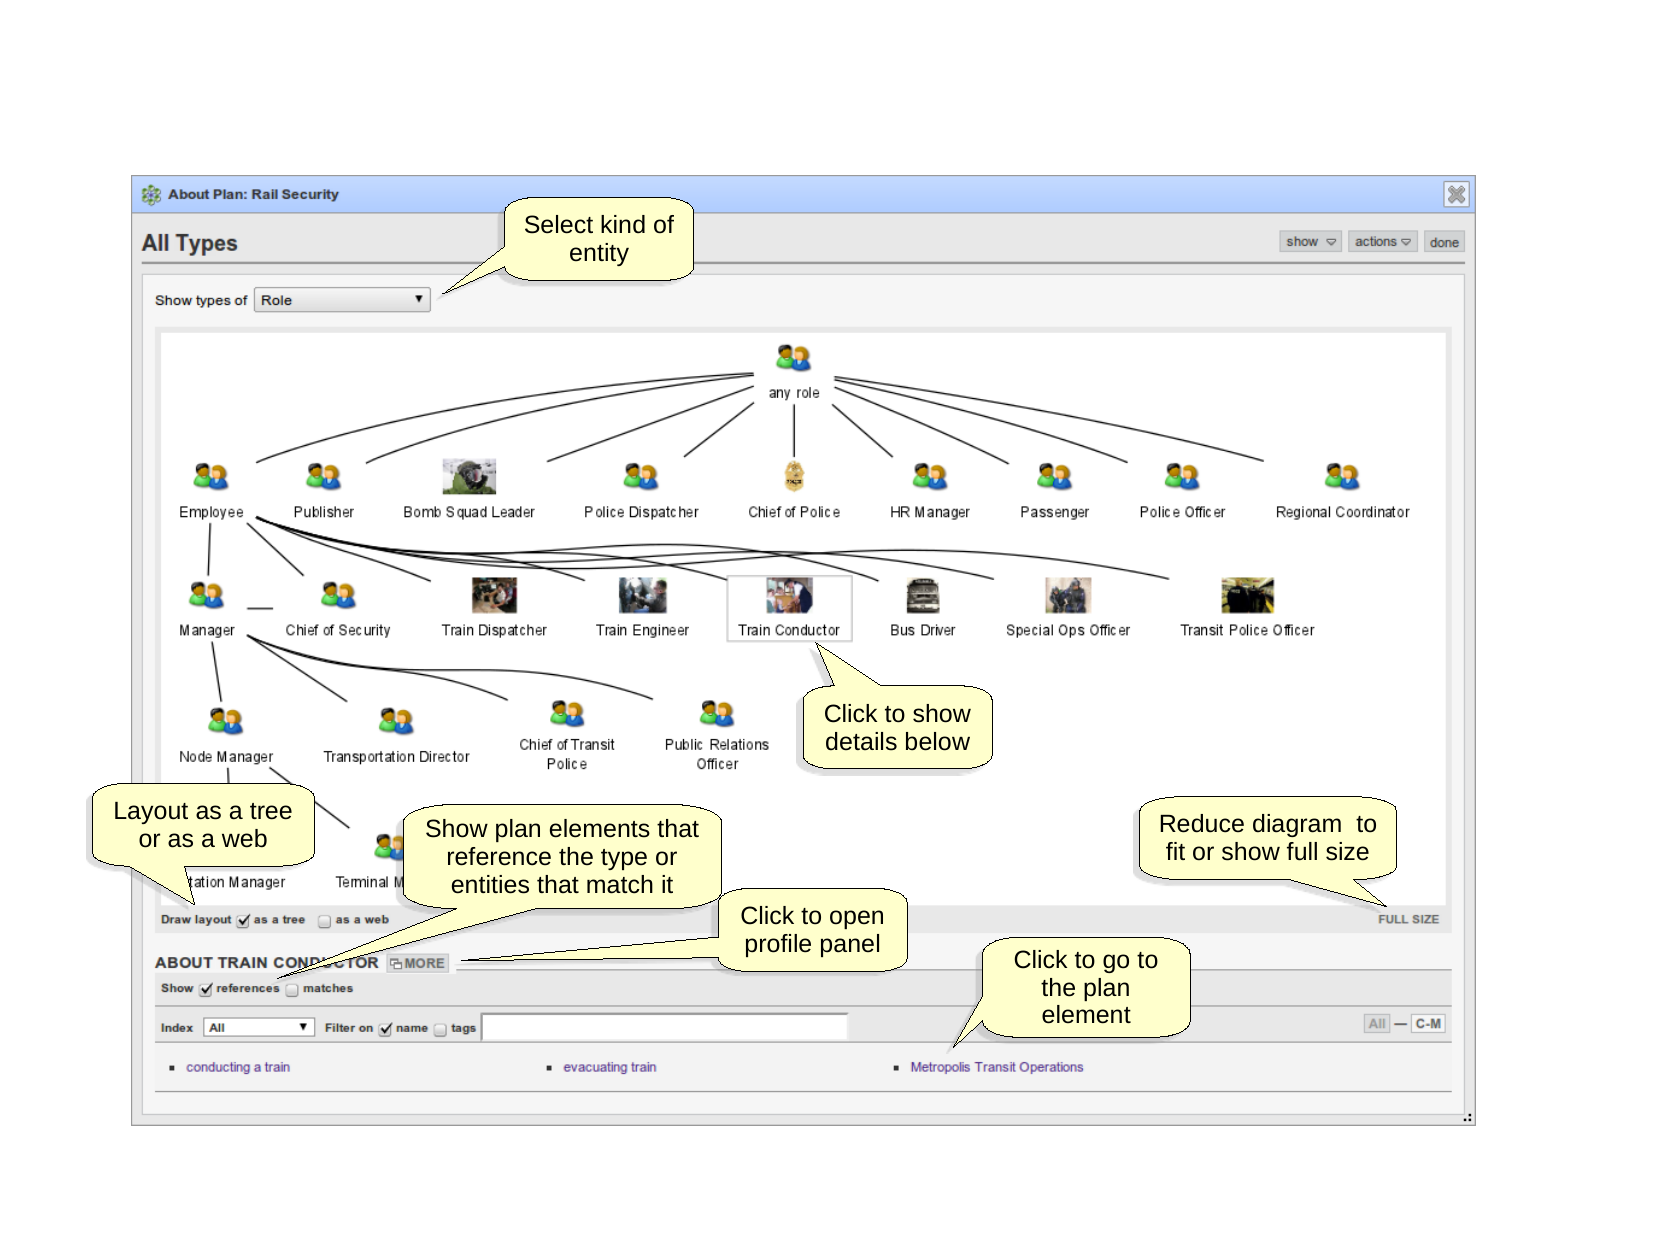

Select kind of entity
Click to show details below
Layout as a tree or as a web
Reduce diagram to fit or show full size
Show plan elements that reference the type or entities that match it
Click to open profile panel
Click to go to the plan element